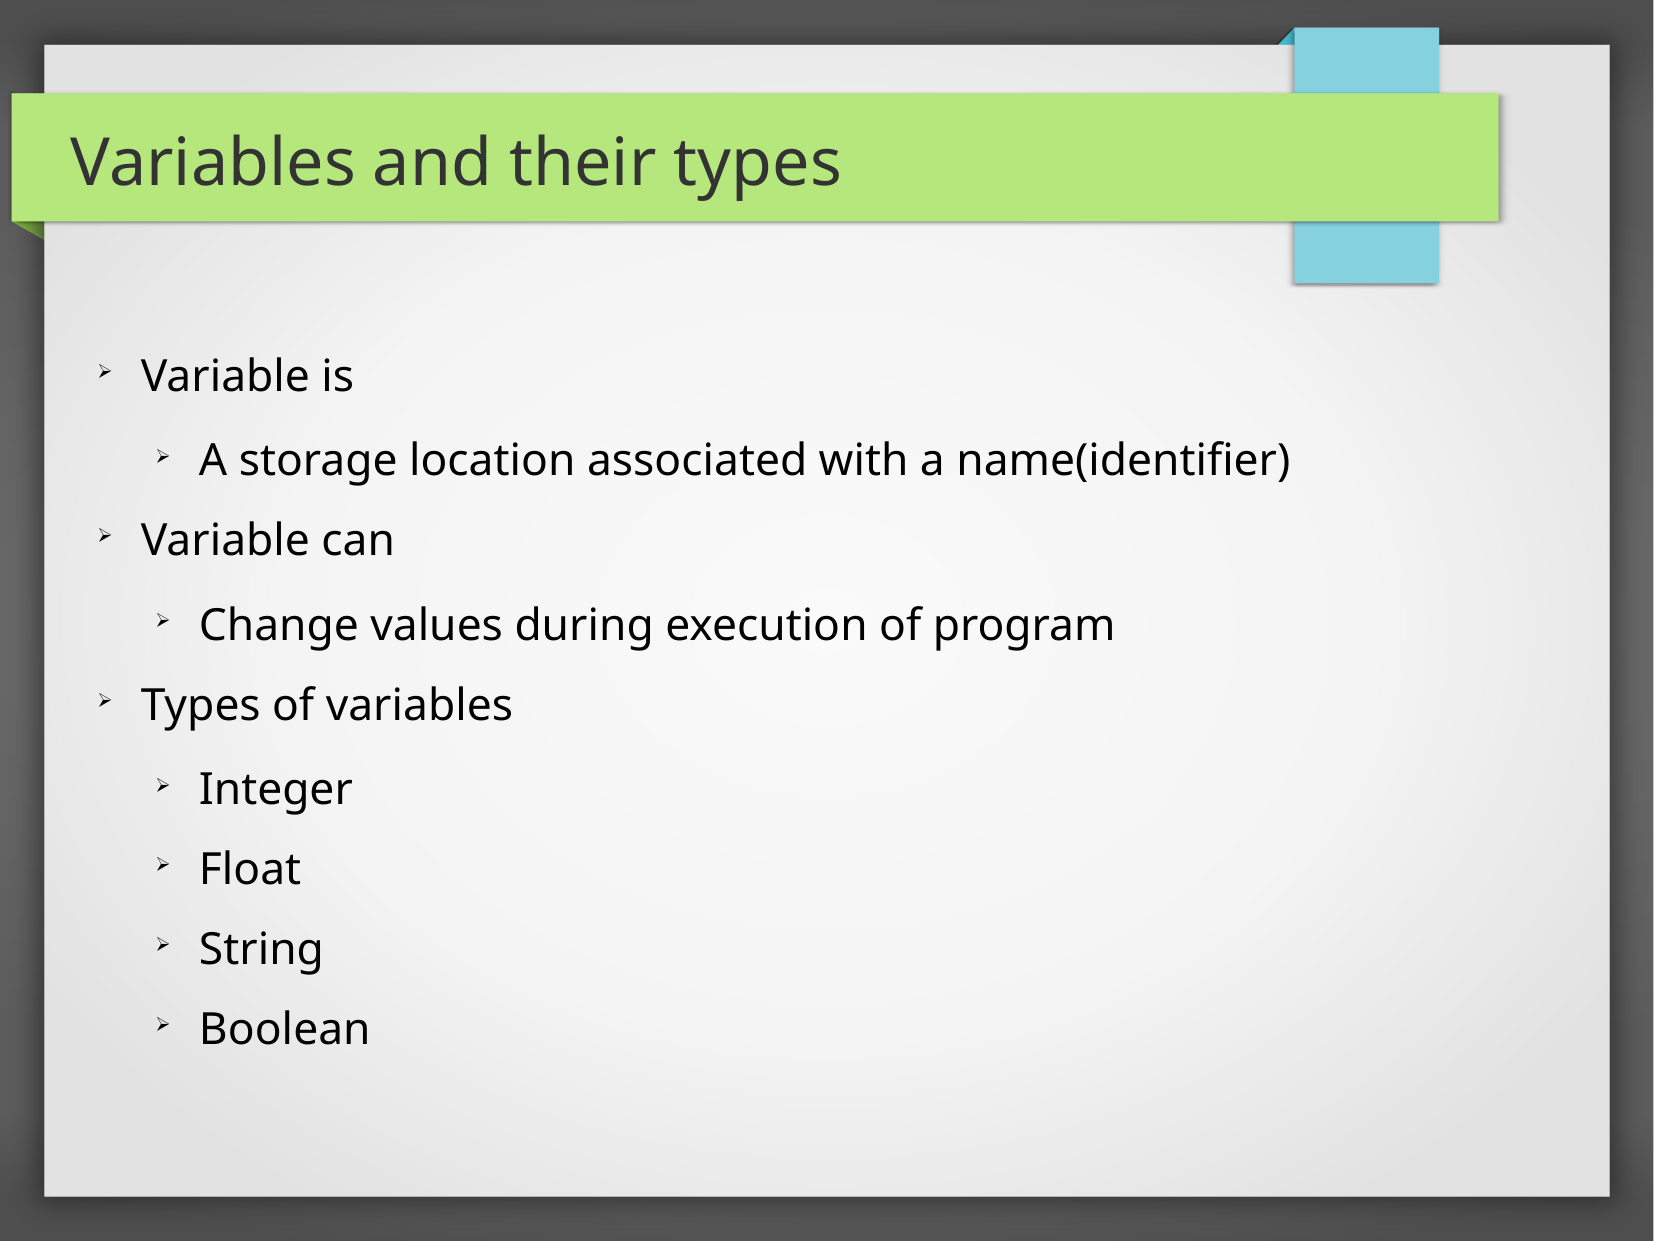

# Variables and their types
Variable is
A storage location associated with a name(identifier)
Variable can
Change values during execution of program
Types of variables
Integer
Float
String
Boolean